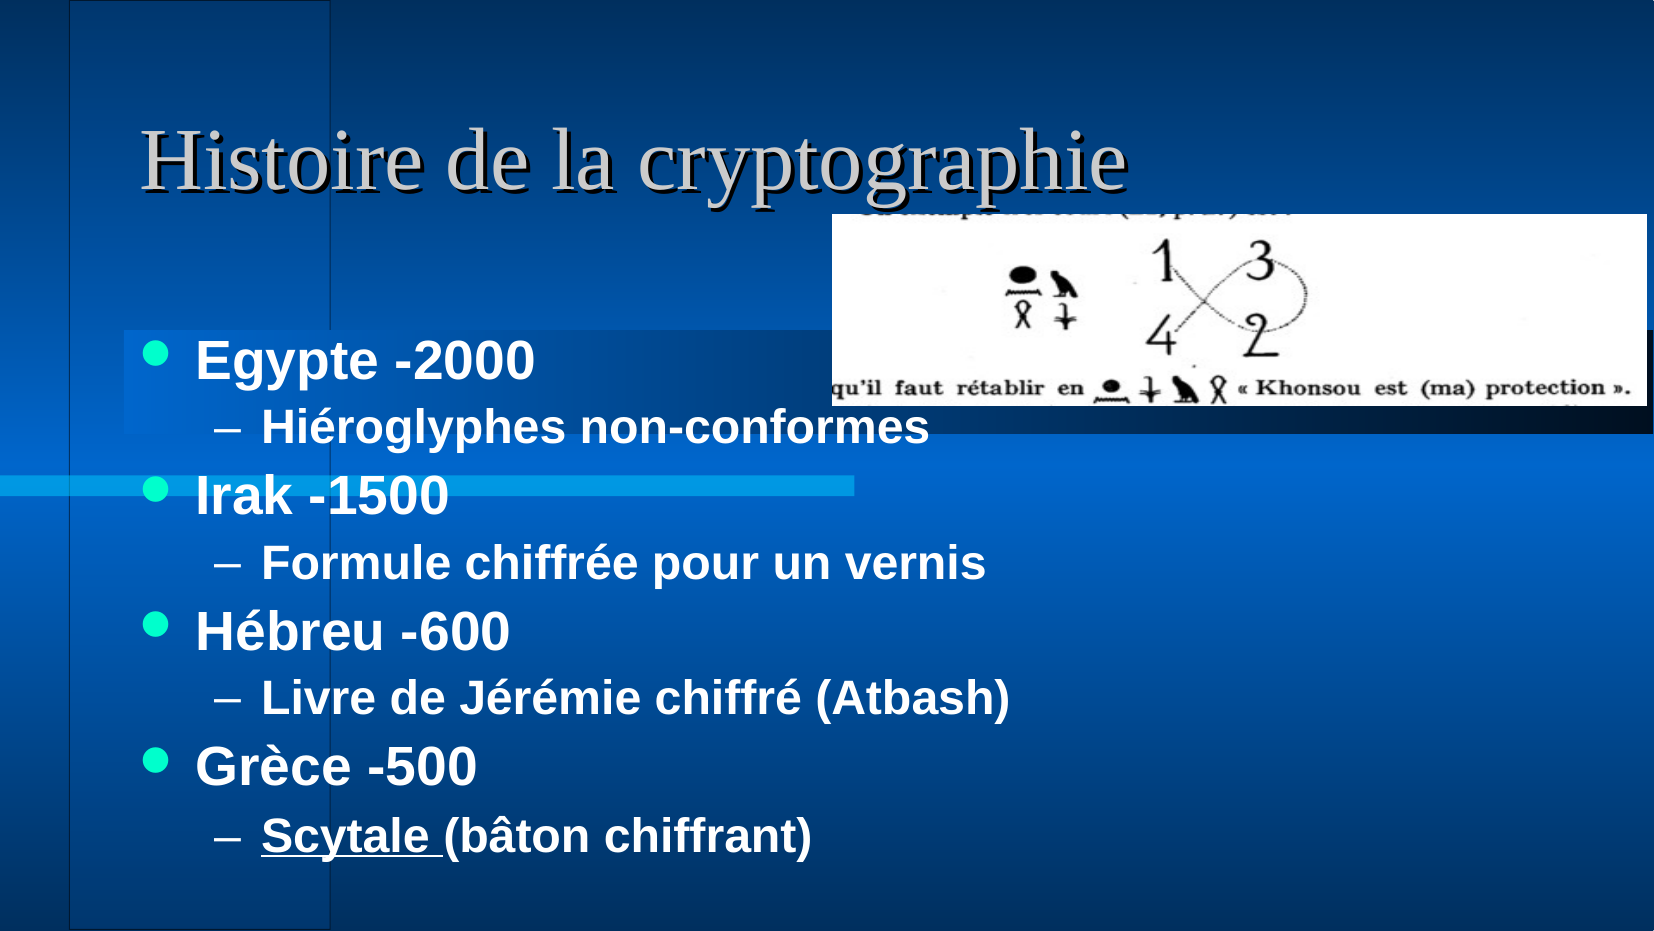

# Histoire de la cryptographie
Egypte -2000
Hiéroglyphes non-conformes
Irak -1500
Formule chiffrée pour un vernis
Hébreu -600
Livre de Jérémie chiffré (Atbash)
Grèce -500
Scytale (bâton chiffrant)